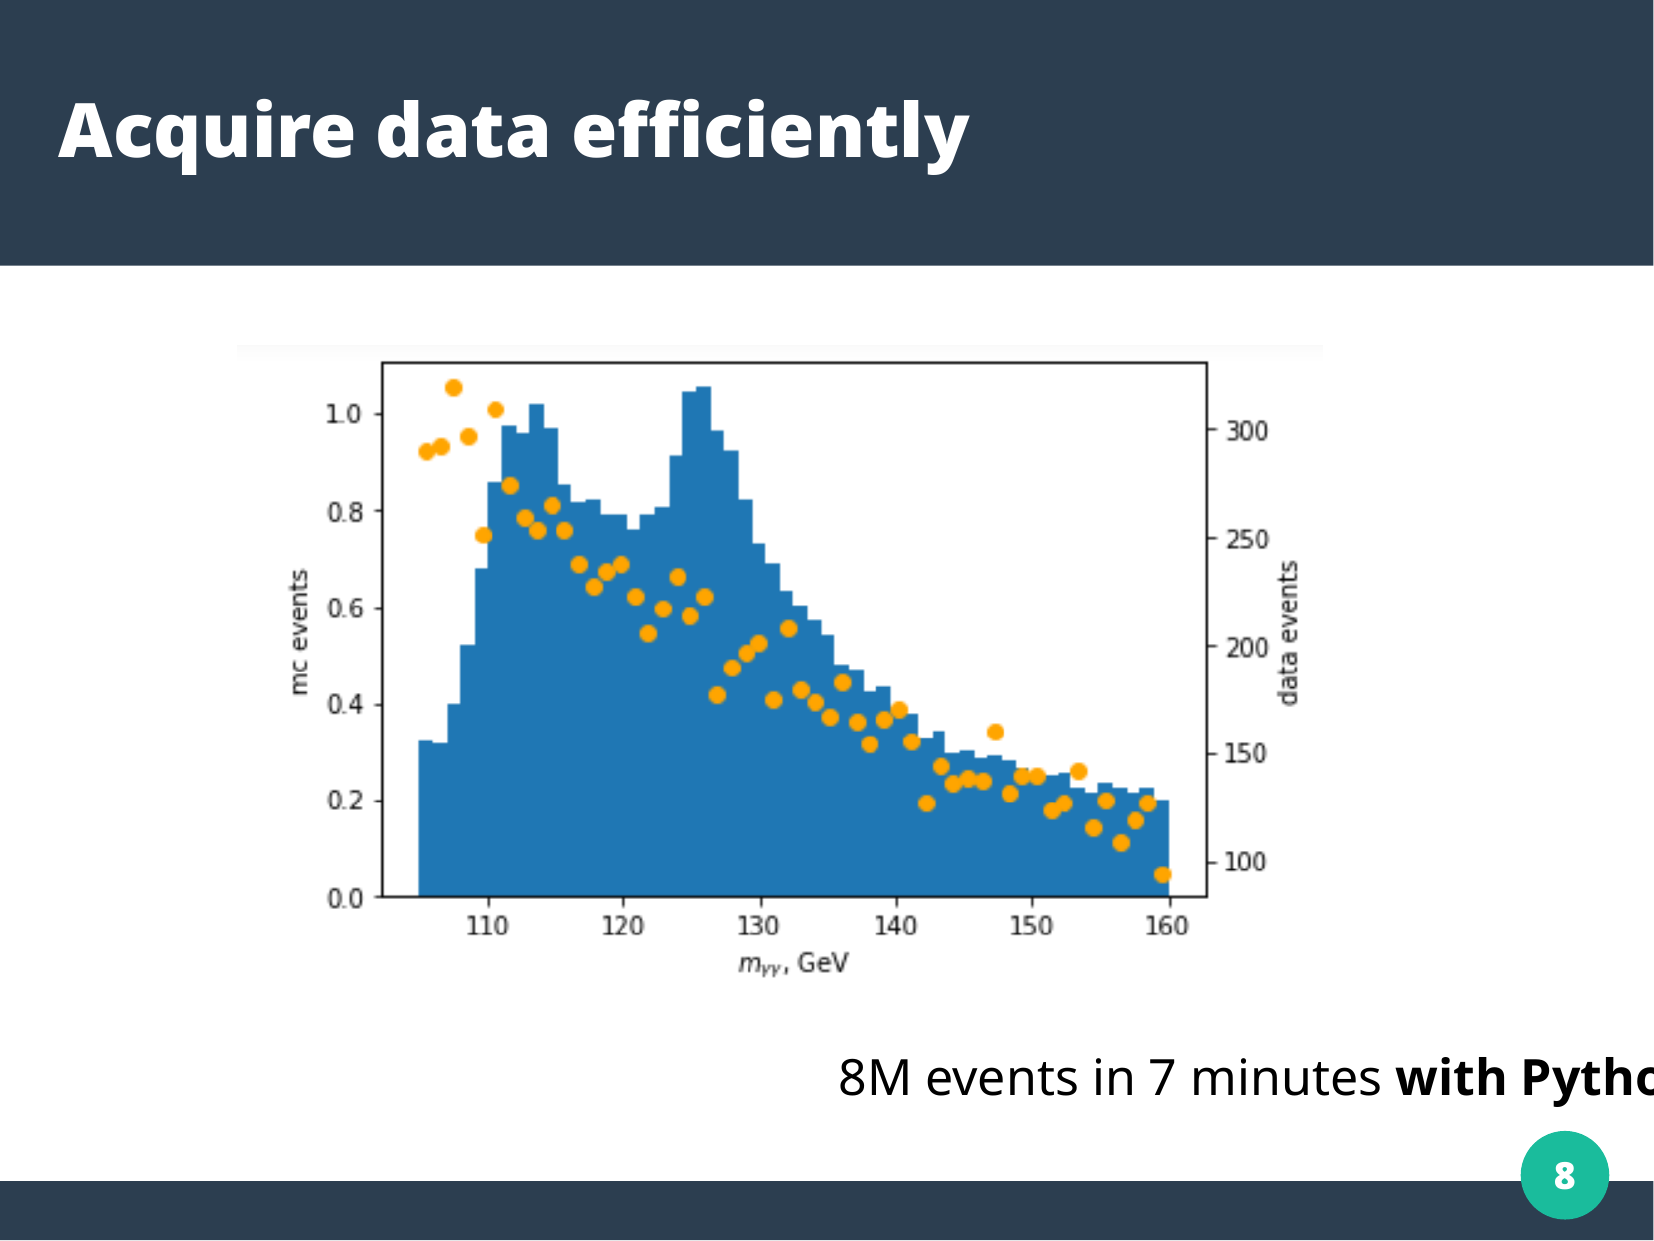

# Acquire data efficiently
8M events in 7 minutes with Python!
8